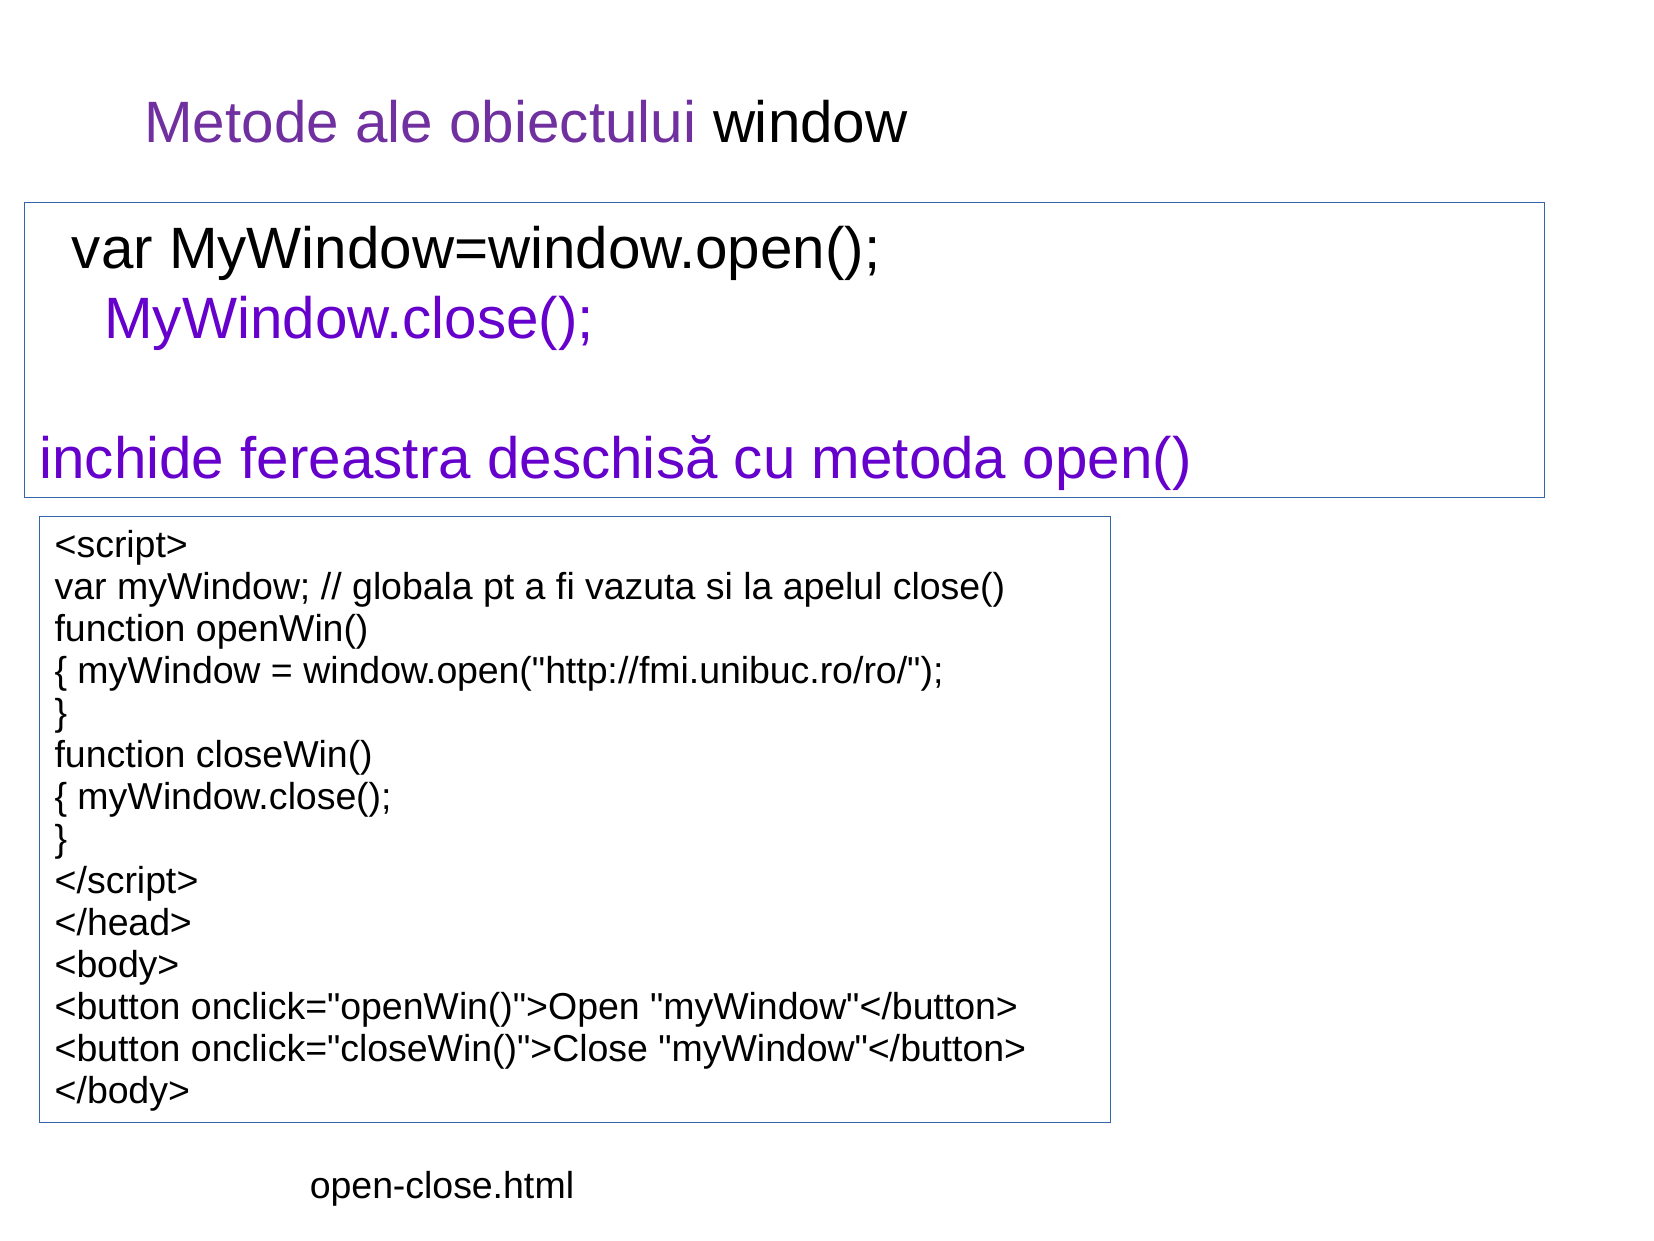

Metode ale obiectului window
 var MyWindow=window.open();
 MyWindow.close();
inchide fereastra deschisă cu metoda open()
<script>
var myWindow; // globala pt a fi vazuta si la apelul close()
function openWin()
{ myWindow = window.open("http://fmi.unibuc.ro/ro/");
}
function closeWin()
{ myWindow.close();
}
</script>
</head>
<body>
<button onclick="openWin()">Open "myWindow"</button>
<button onclick="closeWin()">Close "myWindow"</button>
</body>
open-close.html